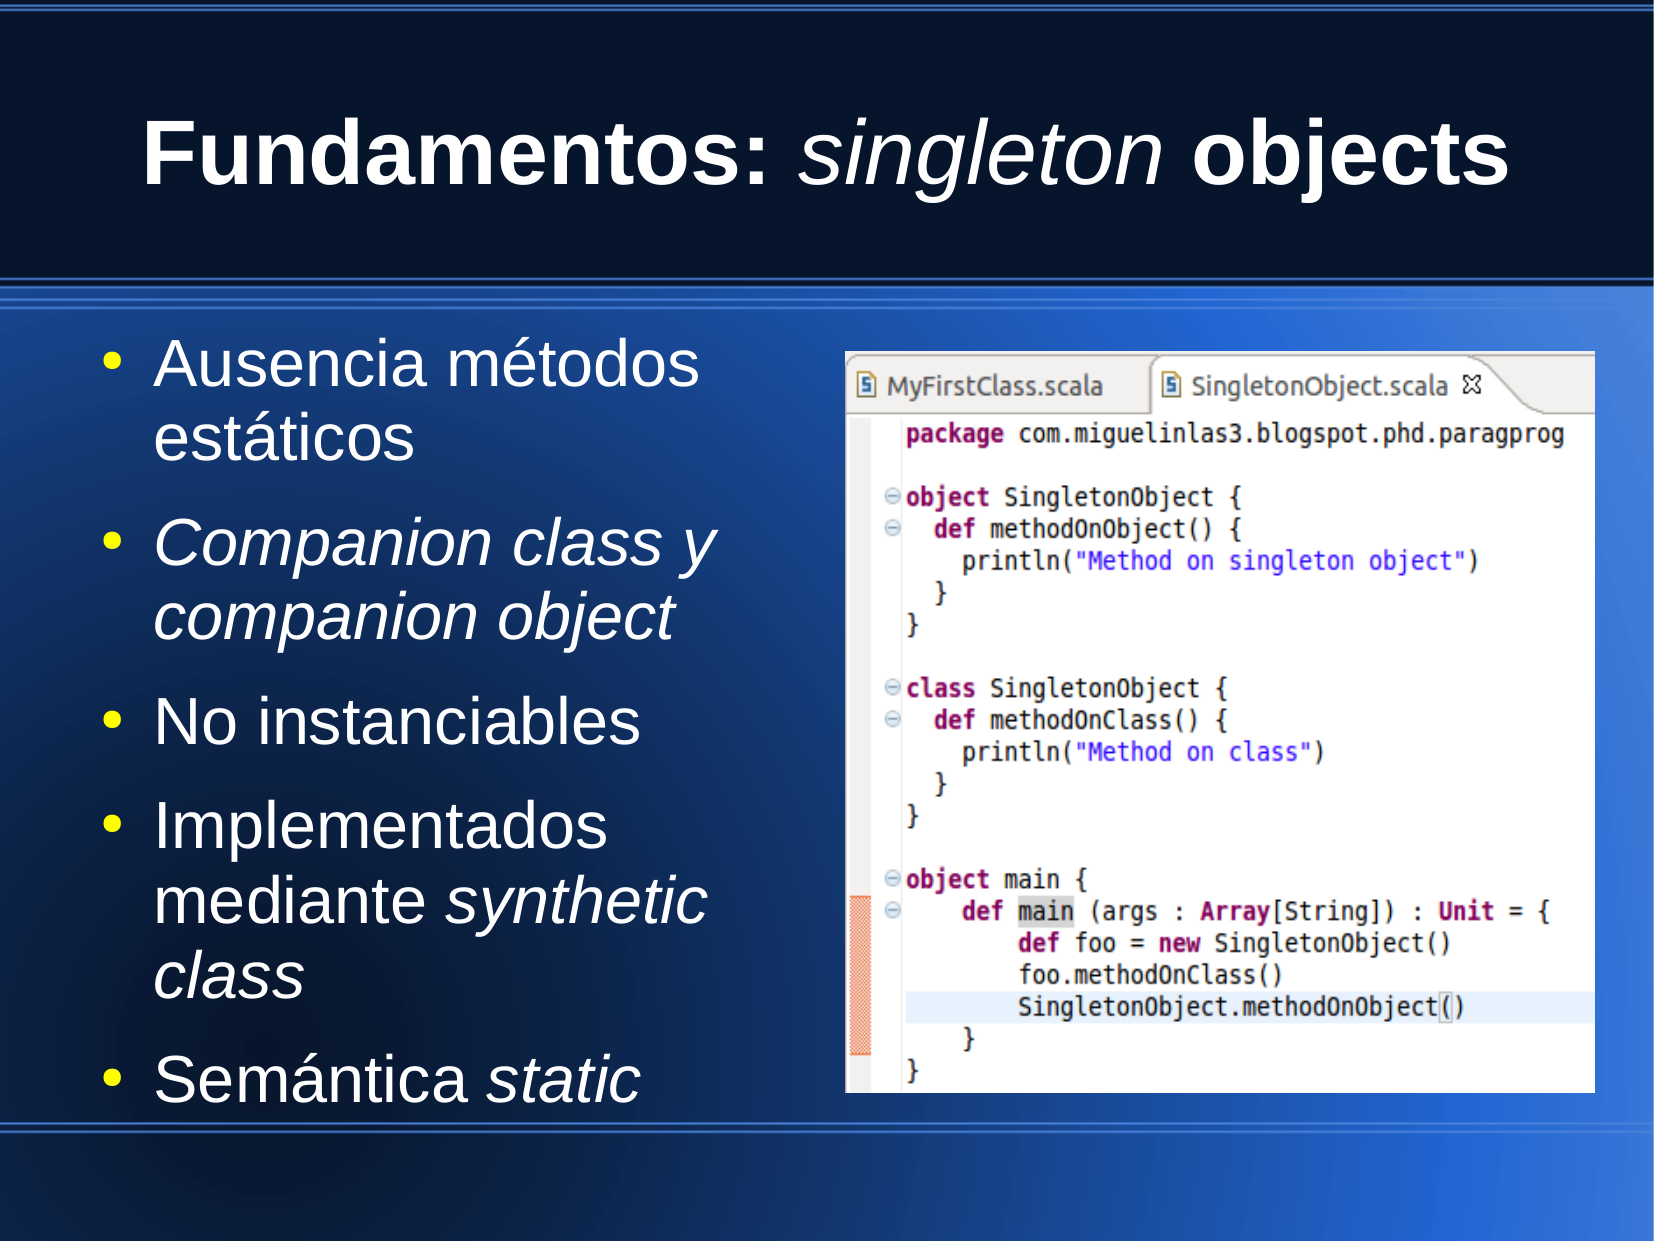

# Fundamentos: singleton objects
Ausencia métodos estáticos
Companion class y companion object
No instanciables
Implementados mediante synthetic class
Semántica static